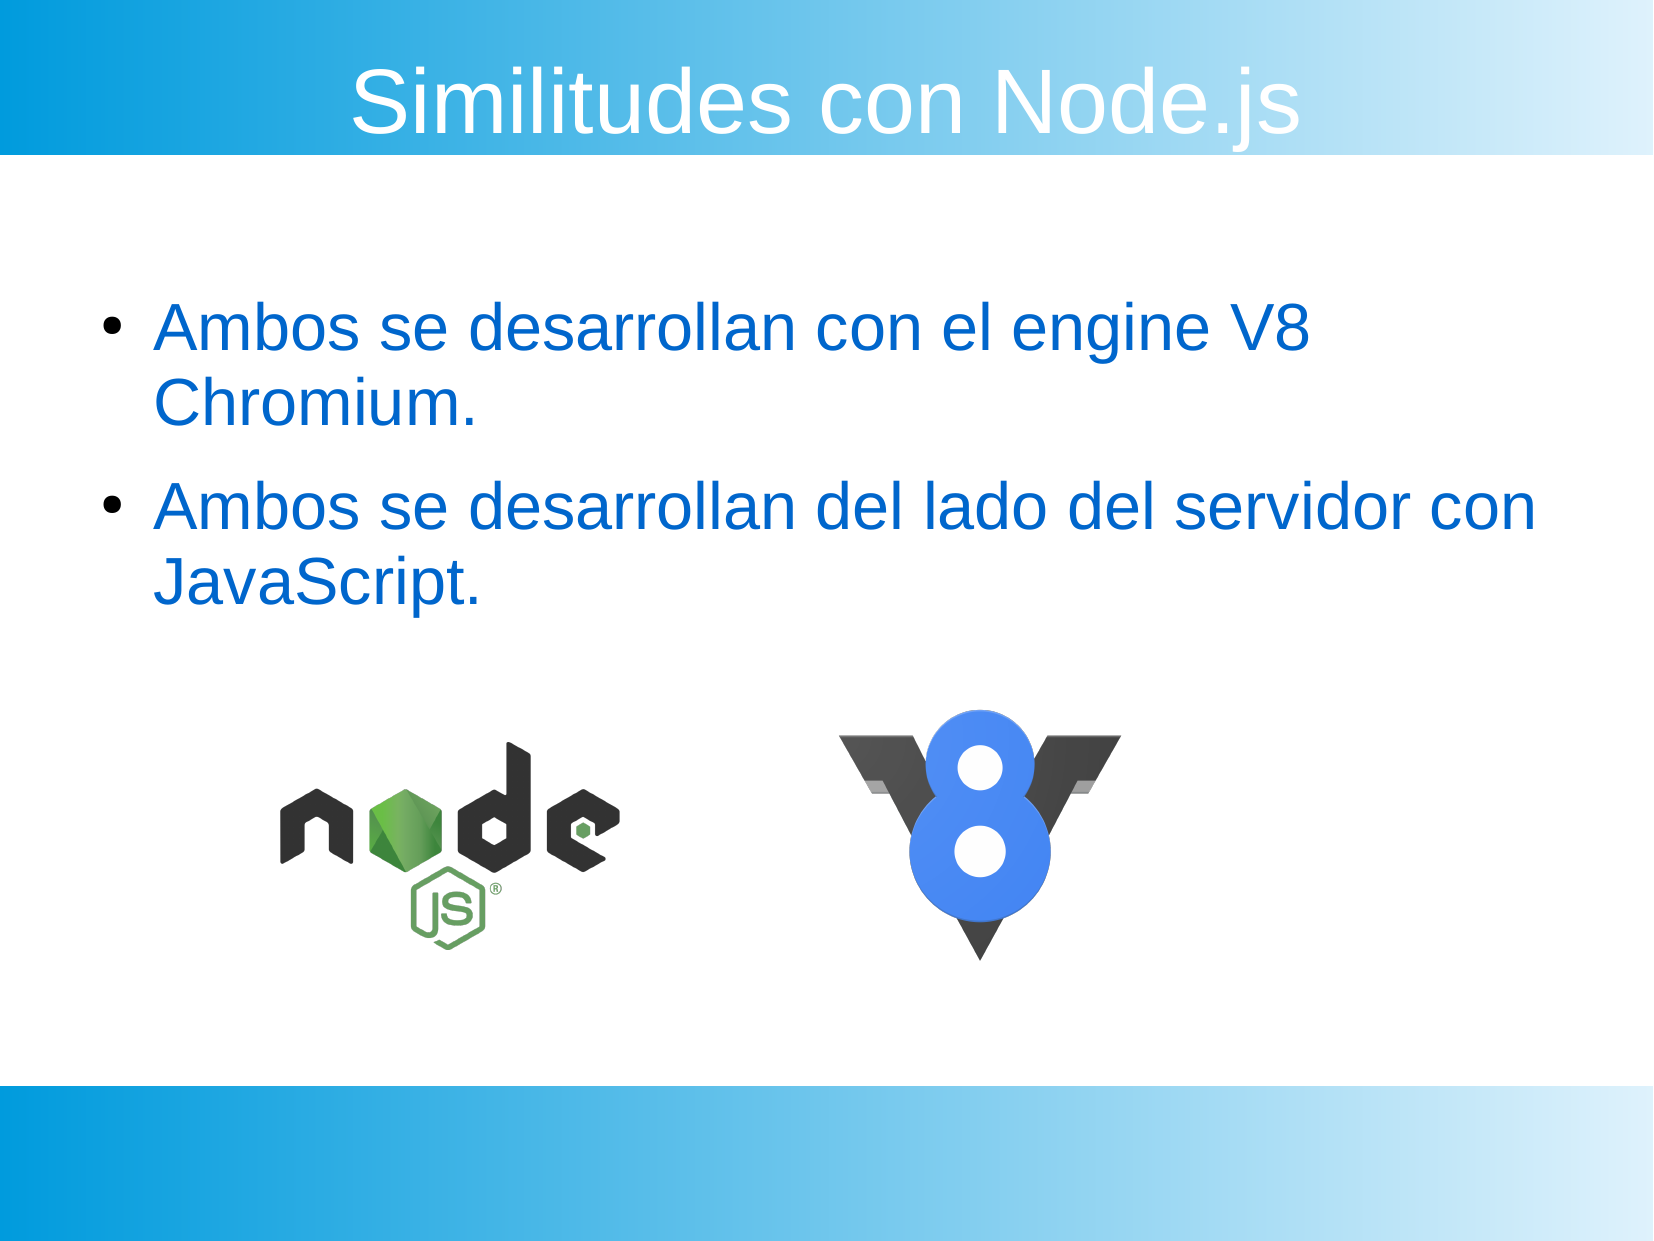

# Similitudes con Node.js
Ambos se desarrollan con el engine V8 Chromium.
Ambos se desarrollan del lado del servidor con JavaScript.